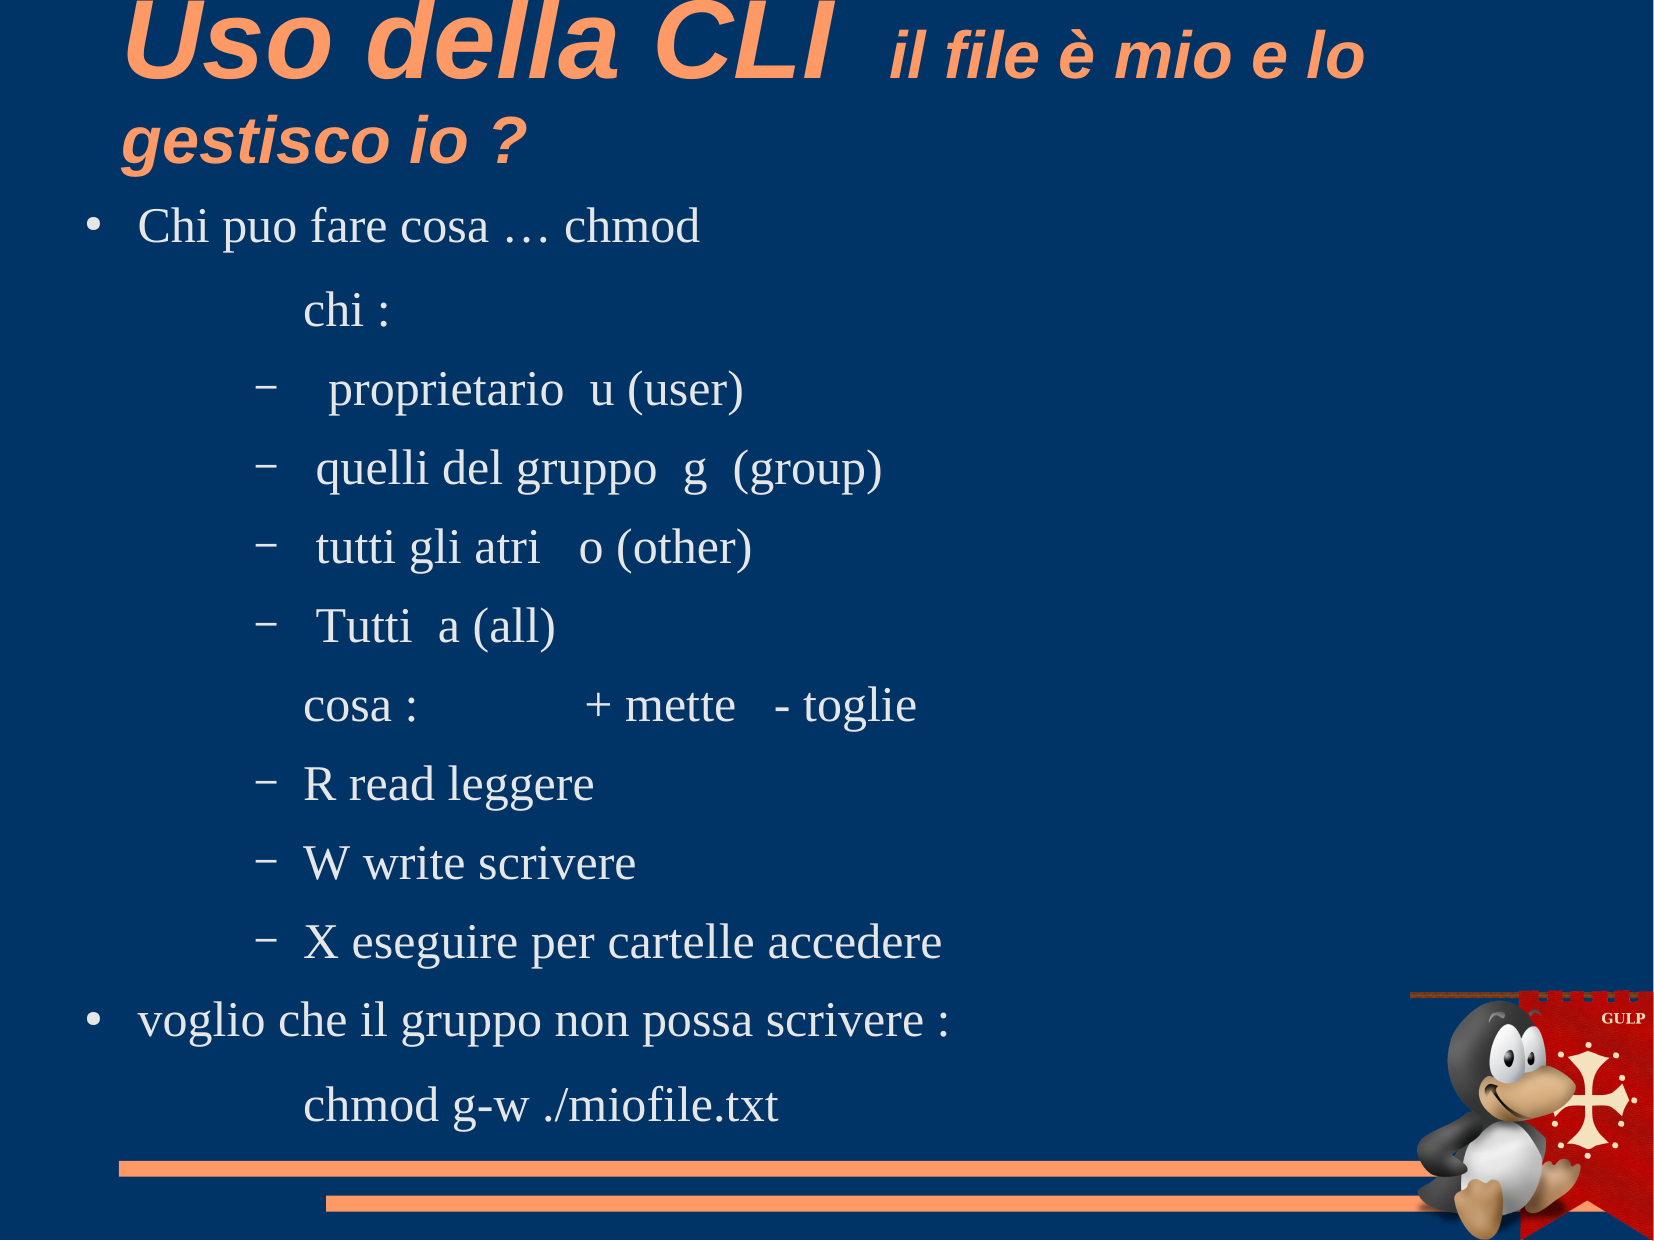

# Uso della CLI il file è mio e lo gestisco io ?
Chi puo fare cosa … chmod
chi :
 proprietario u (user)
 quelli del gruppo g (group)
 tutti gli atri o (other)
 Tutti a (all)
cosa :			 + mette - toglie
R read leggere
W write scrivere
X eseguire per cartelle accedere
voglio che il gruppo non possa scrivere :
chmod g-w ./miofile.txt